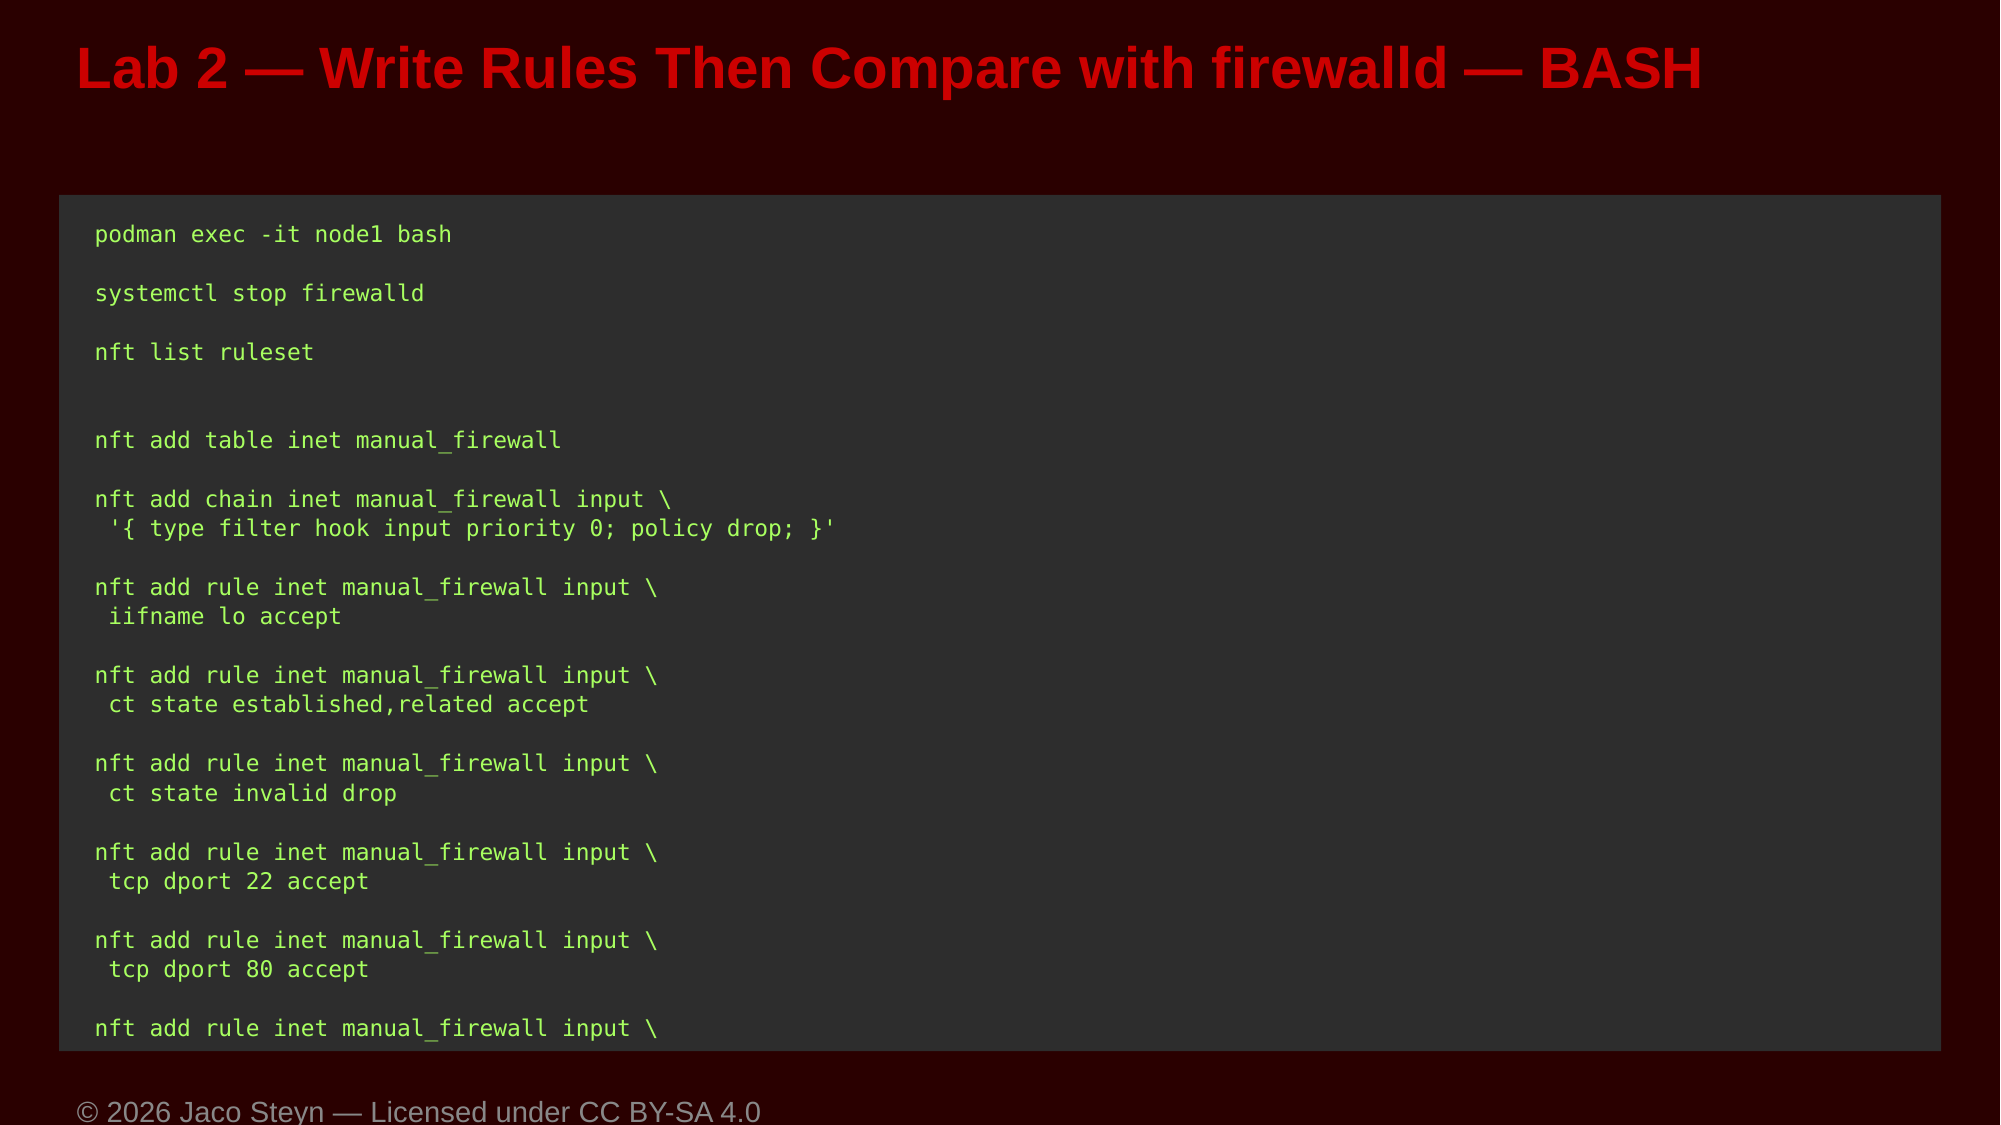

Lab 2 — Write Rules Then Compare with firewalld — BASH
podman exec -it node1 bash
systemctl stop firewalld
nft list ruleset
nft add table inet manual_firewall
nft add chain inet manual_firewall input \
 '{ type filter hook input priority 0; policy drop; }'
nft add rule inet manual_firewall input \
 iifname lo accept
nft add rule inet manual_firewall input \
 ct state established,related accept
nft add rule inet manual_firewall input \
 ct state invalid drop
nft add rule inet manual_firewall input \
 tcp dport 22 accept
nft add rule inet manual_firewall input \
 tcp dport 80 accept
nft add rule inet manual_firewall input \
© 2026 Jaco Steyn — Licensed under CC BY-SA 4.0